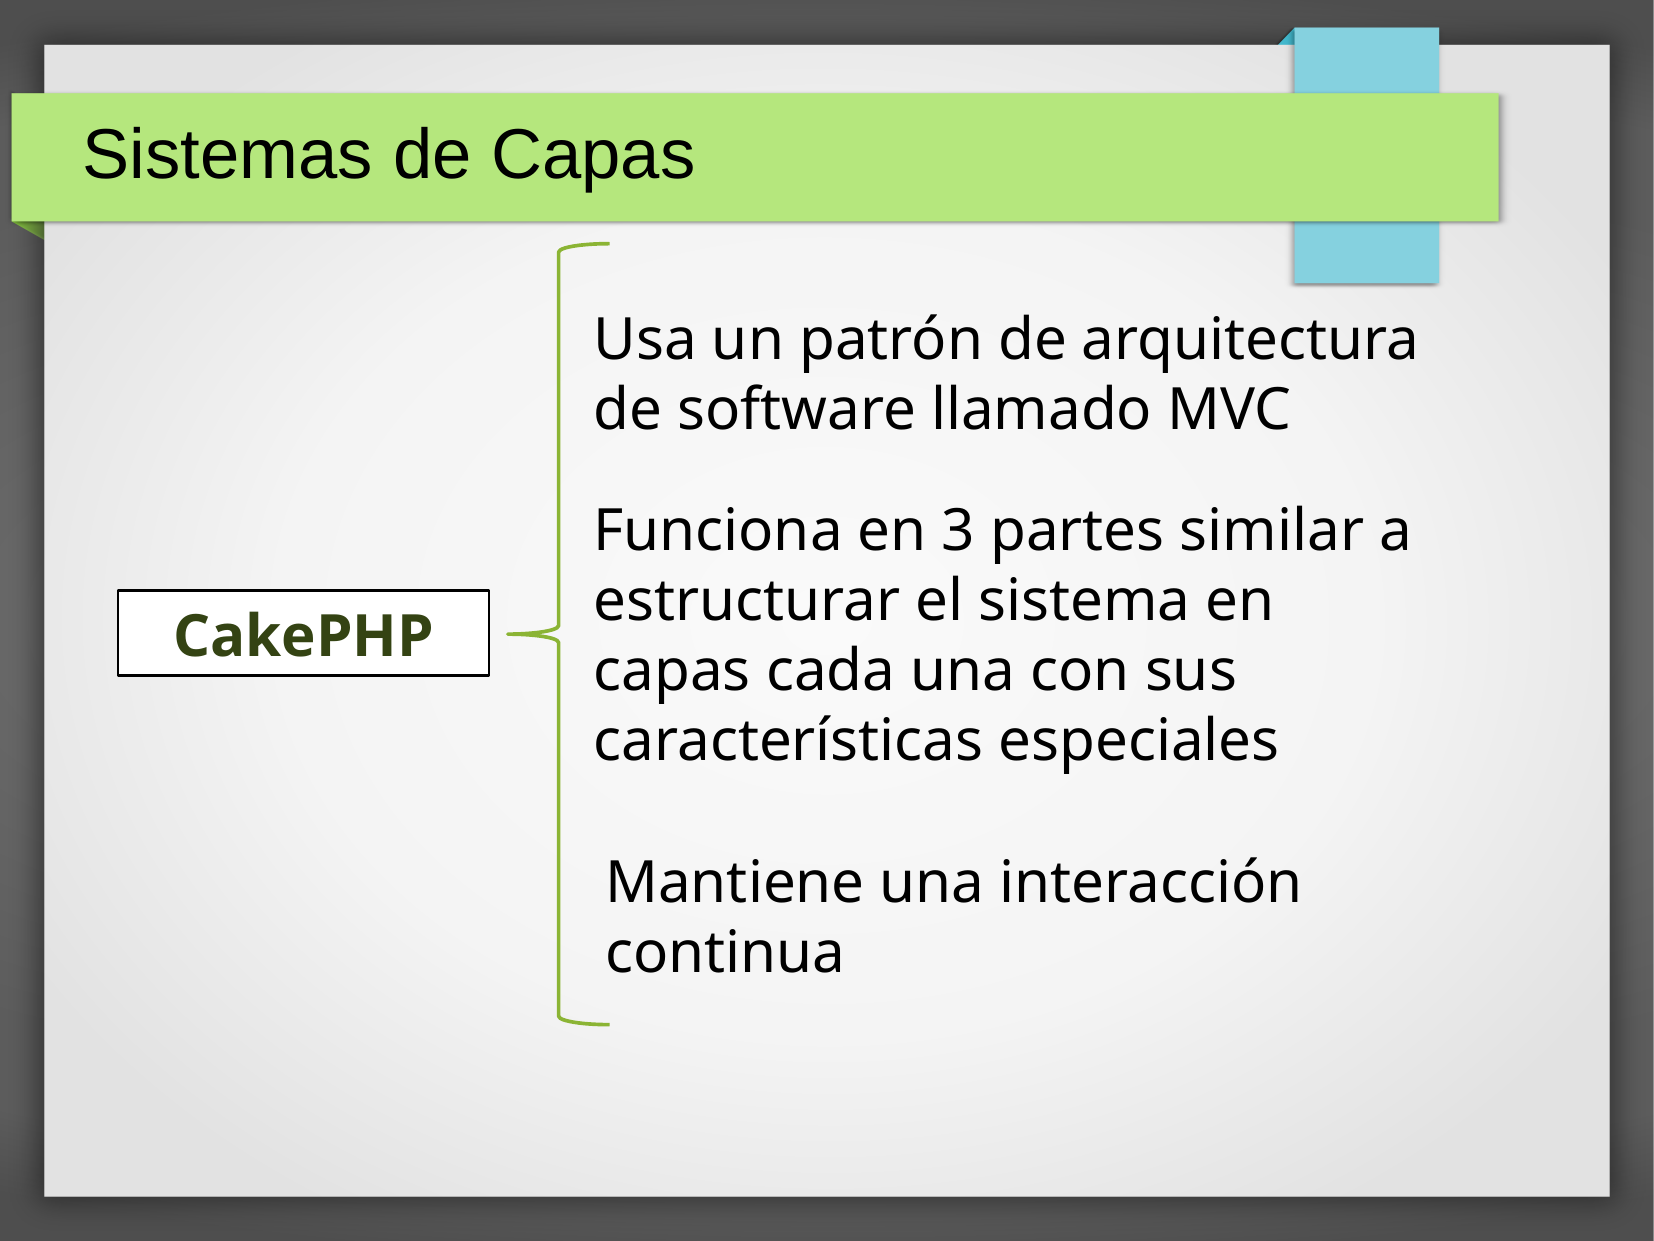

# Sistemas de Capas
Usa un patrón de arquitectura de software llamado MVC
Funciona en 3 partes similar a estructurar el sistema en capas cada una con sus características especiales
CakePHP
Mantiene una interacción continua